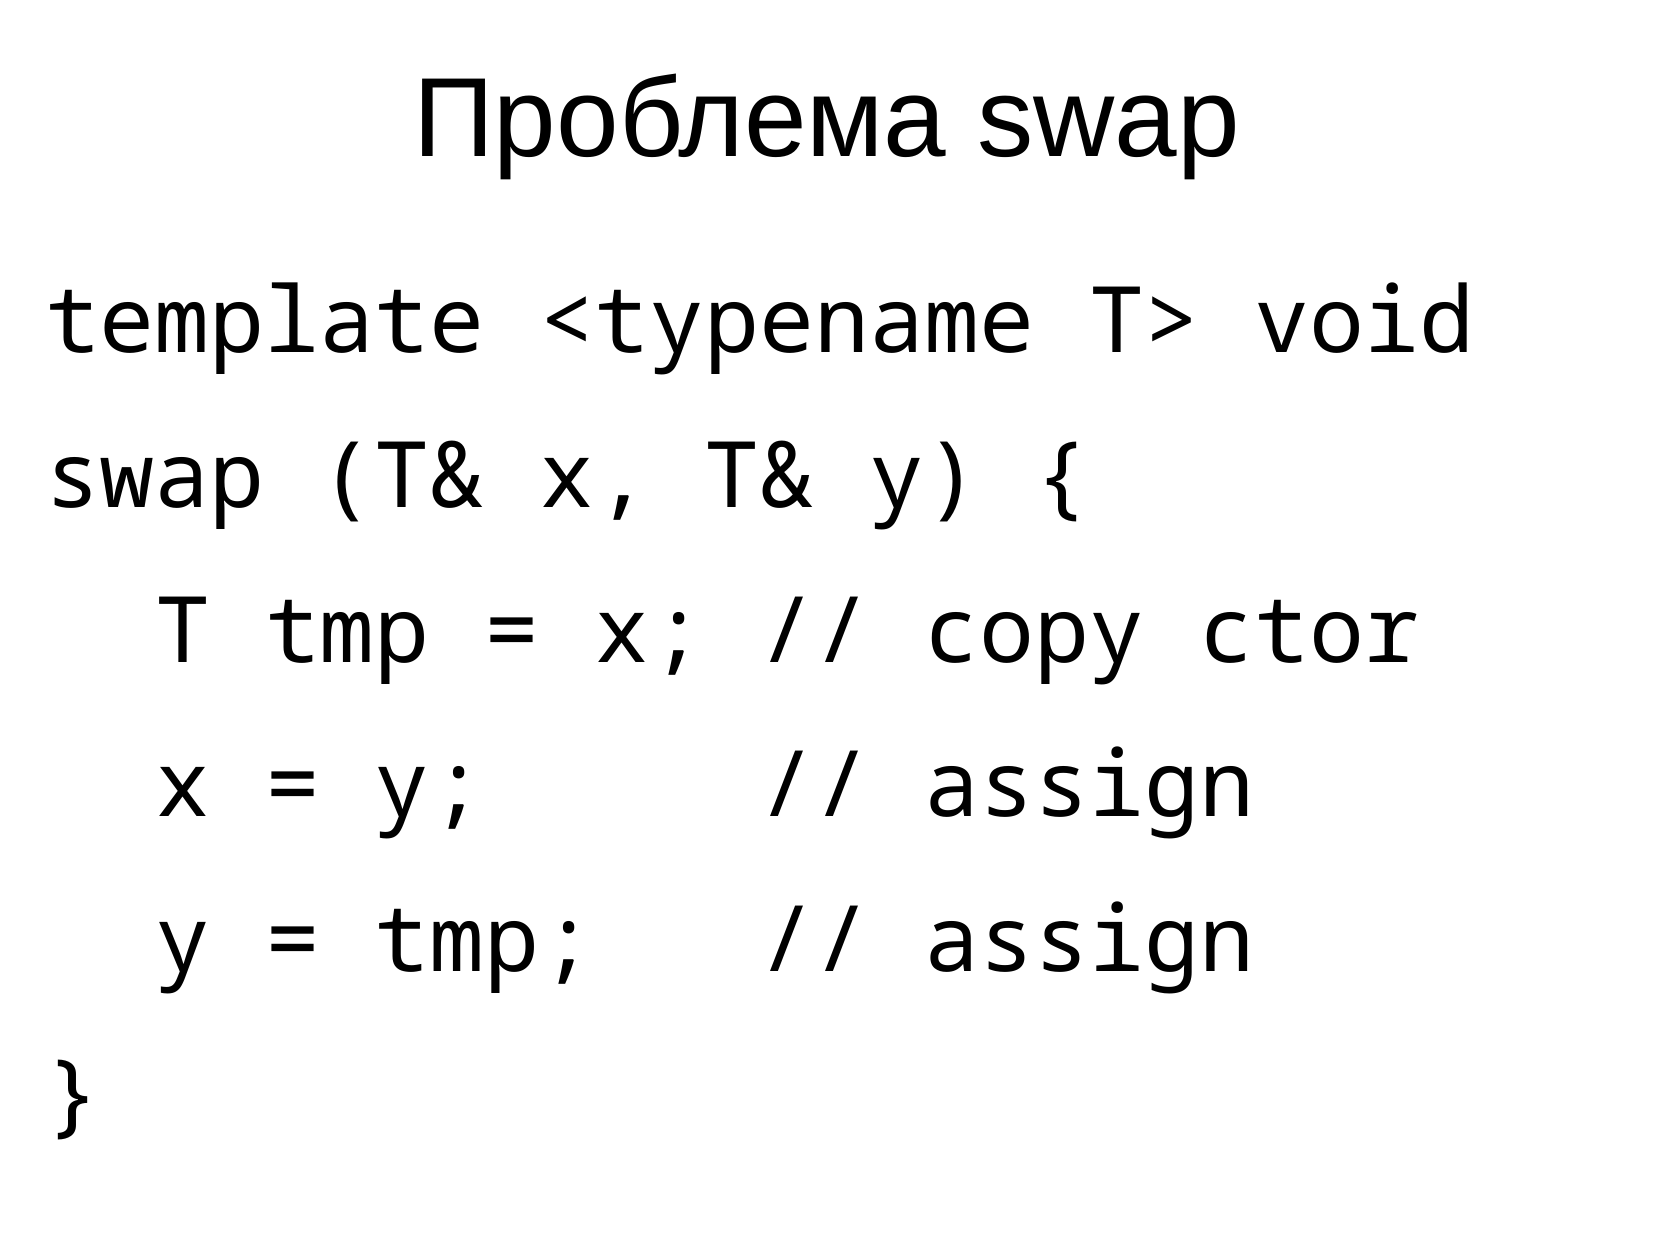

# Проблема swap
template <typename T> void
swap (T& x, T& y) {
 T tmp = x; // copy ctor
 x = y; // assign
 y = tmp; // assign
}